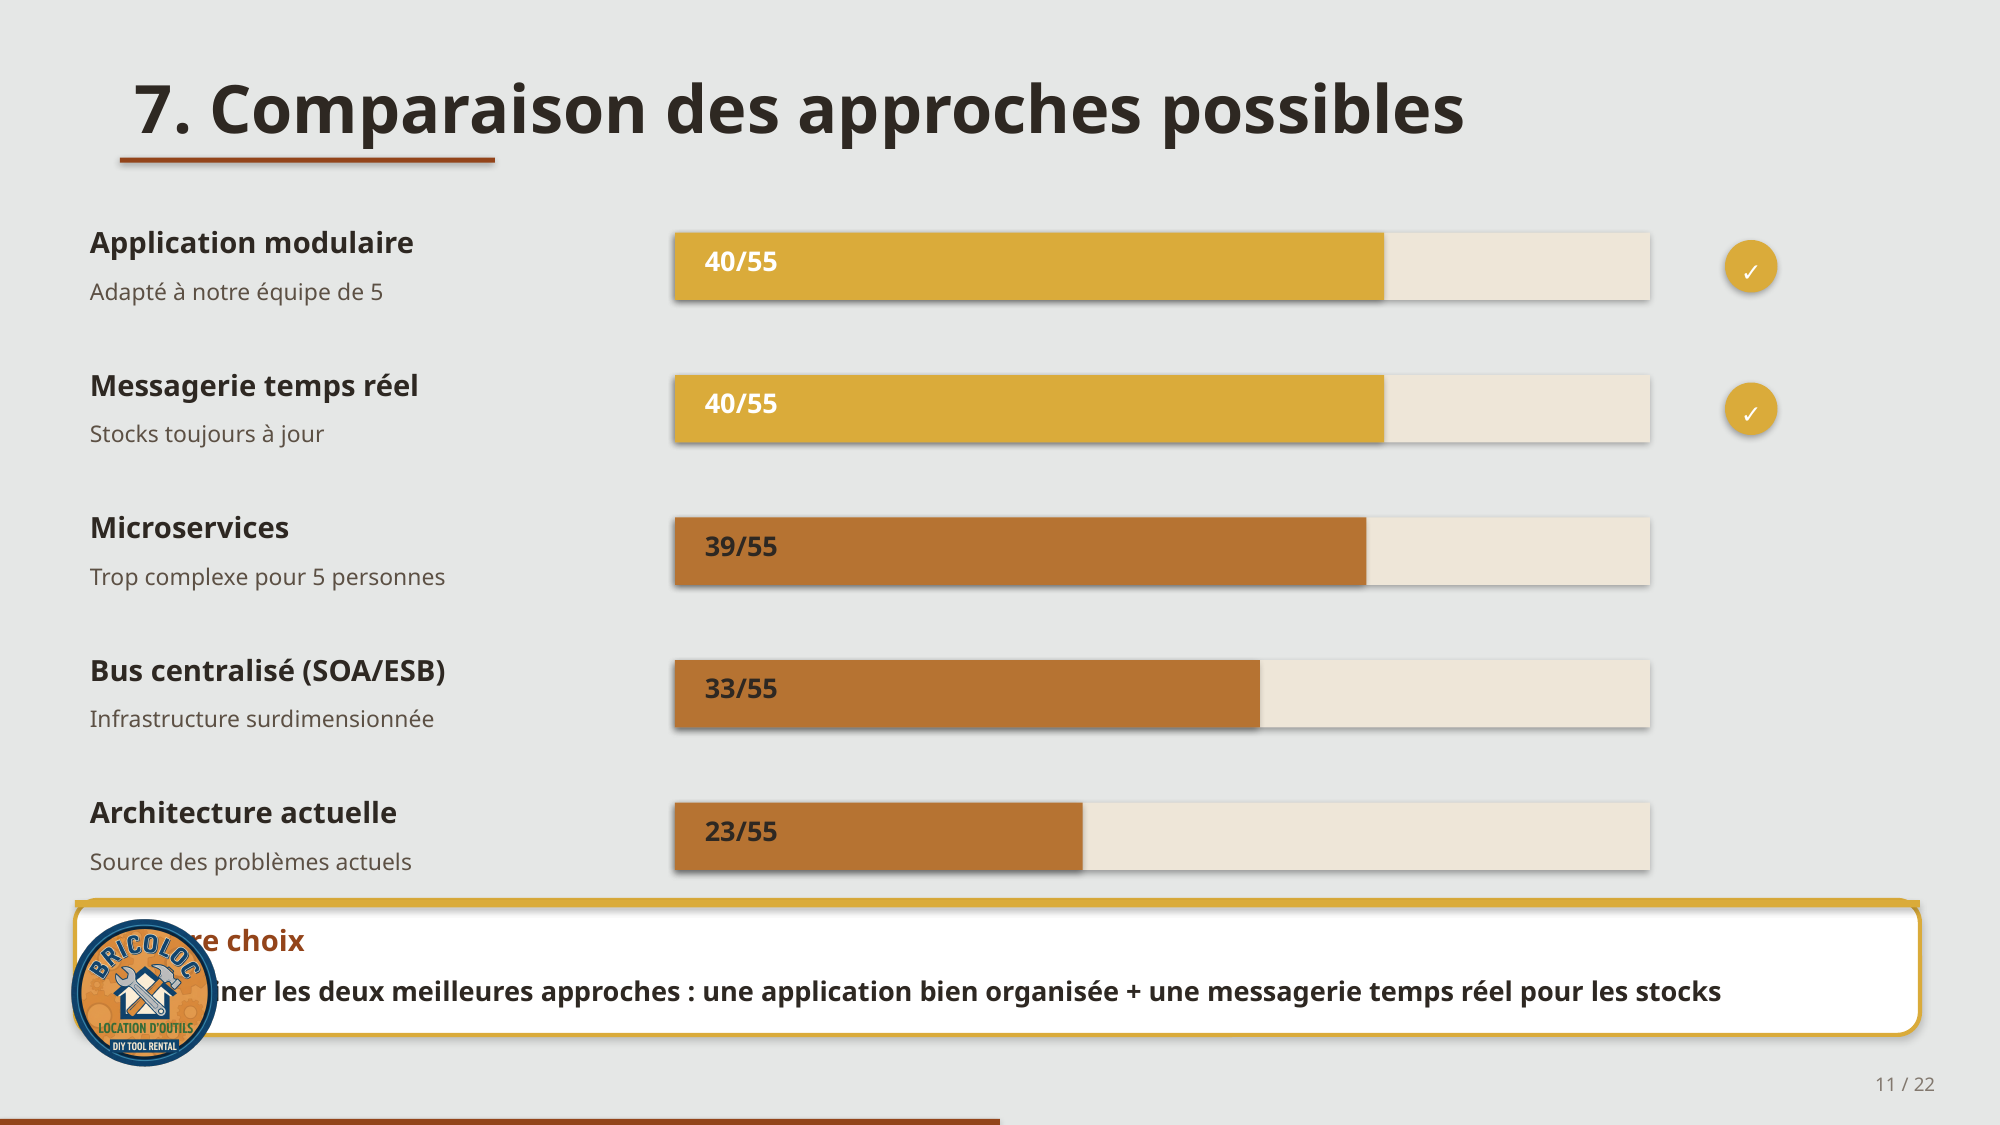

7. Comparaison des approches possibles
Application modulaire
40/55
✓
Adapté à notre équipe de 5
Messagerie temps réel
40/55
✓
Stocks toujours à jour
Microservices
39/55
Trop complexe pour 5 personnes
Bus centralisé (SOA/ESB)
33/55
Infrastructure surdimensionnée
Architecture actuelle
23/55
Source des problèmes actuels
Notre choix
Combiner les deux meilleures approches : une application bien organisée + une messagerie temps réel pour les stocks
11 / 22